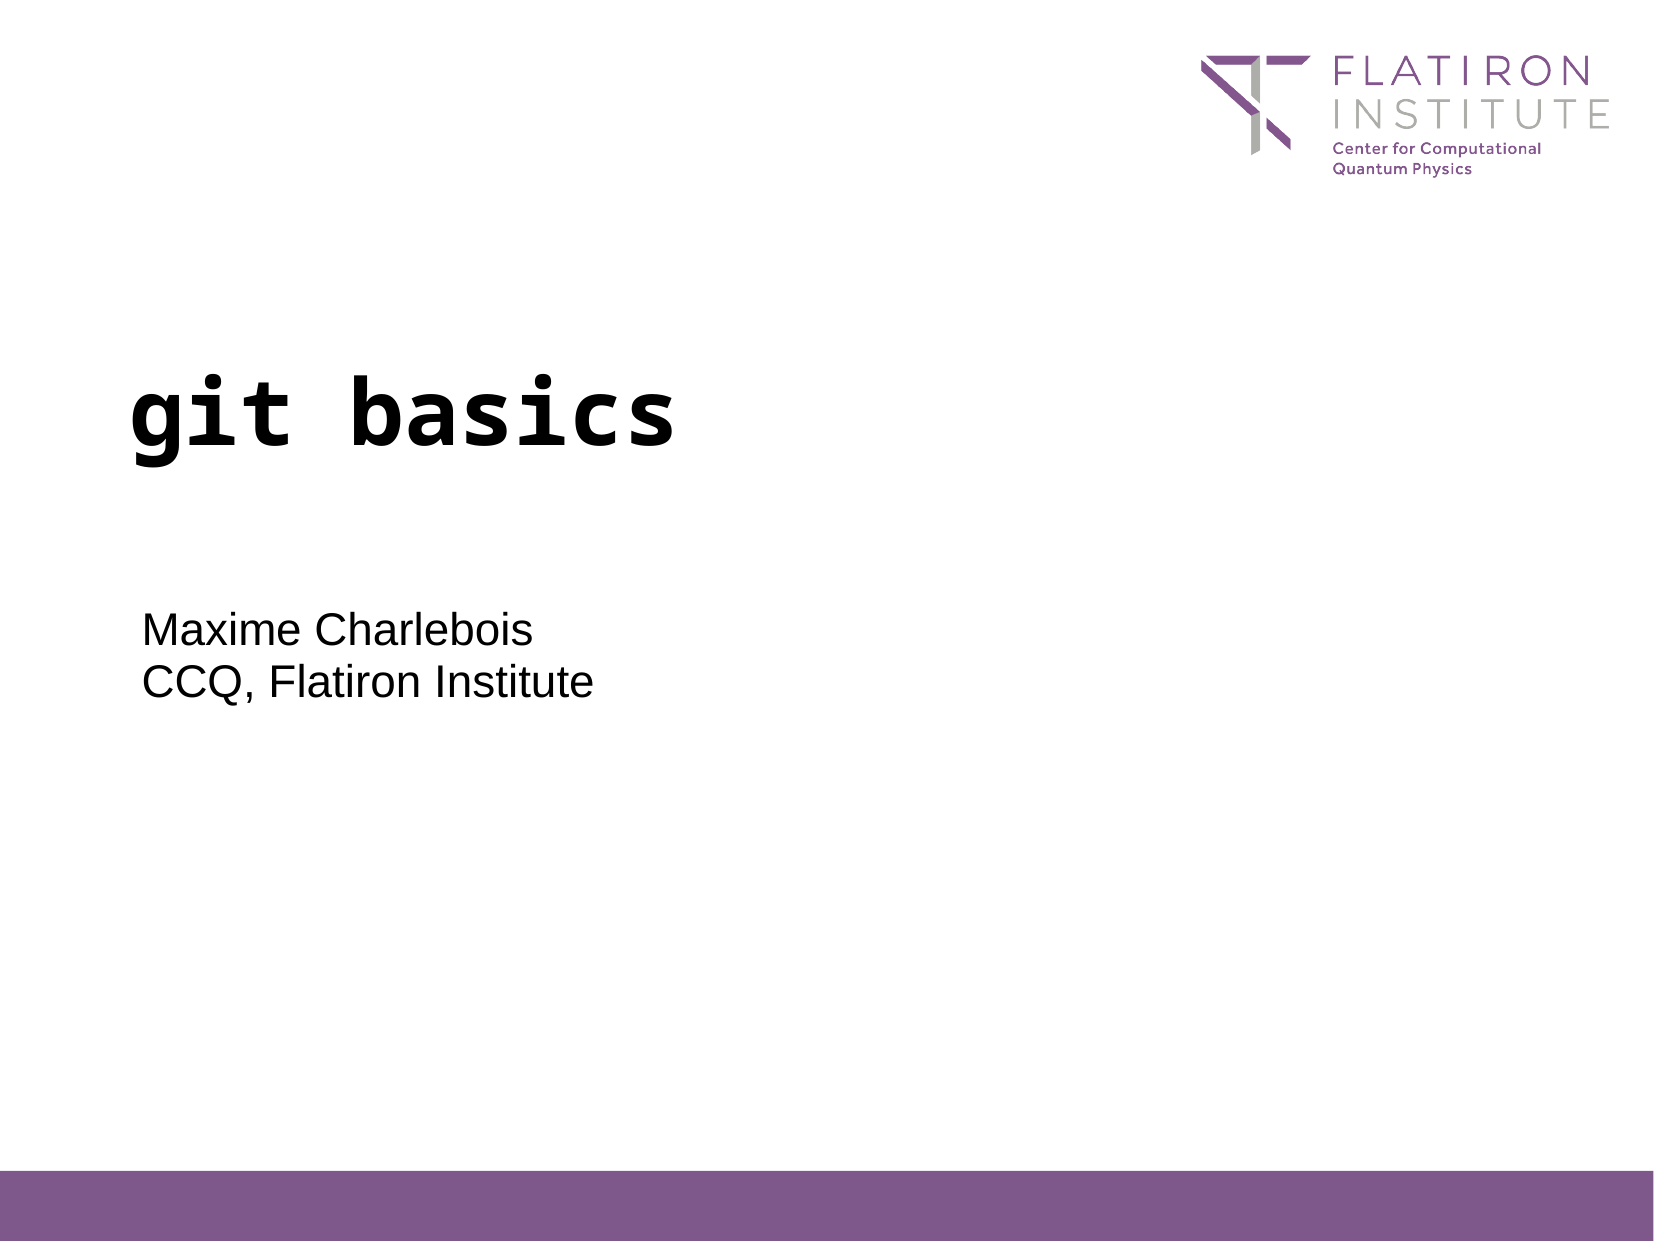

# git basics
Maxime Charlebois
CCQ, Flatiron Institute